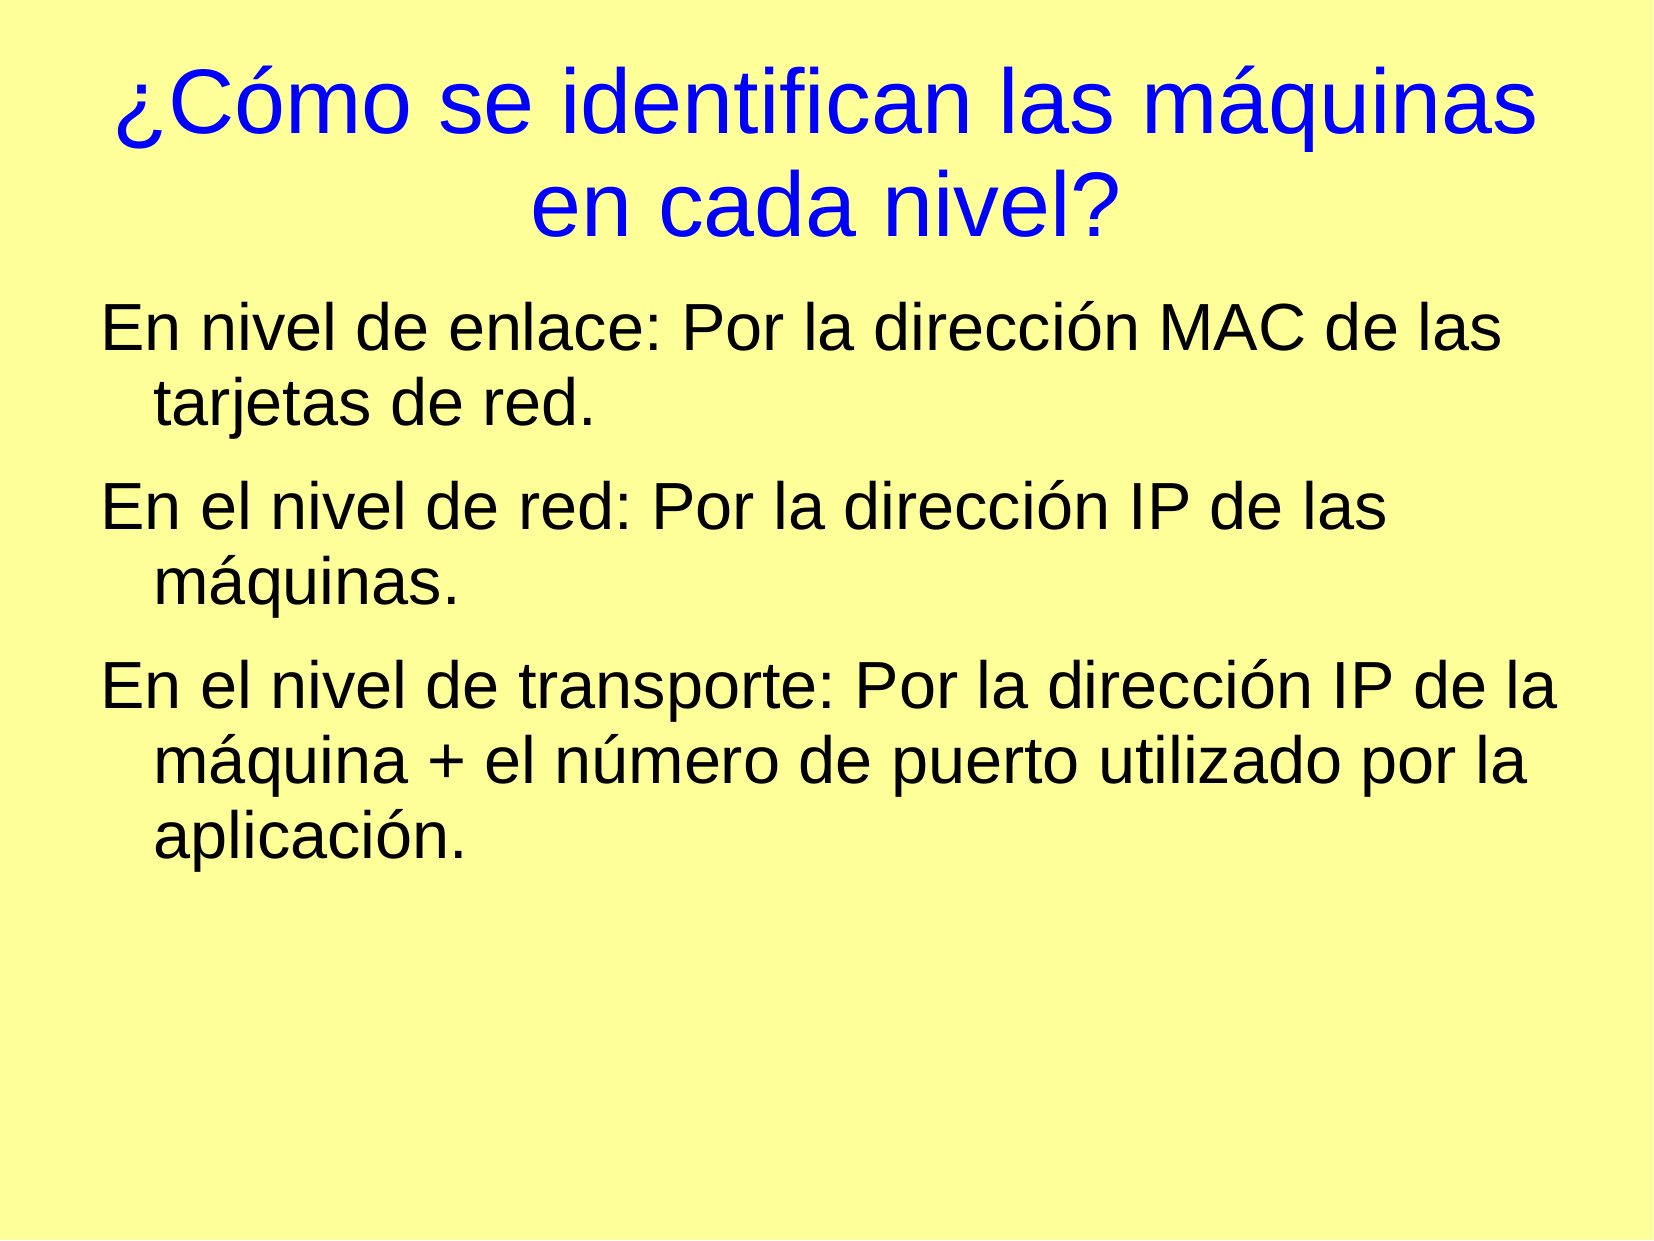

# ¿Cómo se identifican las máquinas en cada nivel?
En nivel de enlace: Por la dirección MAC de las tarjetas de red.
En el nivel de red: Por la dirección IP de las máquinas.
En el nivel de transporte: Por la dirección IP de la máquina + el número de puerto utilizado por la aplicación.